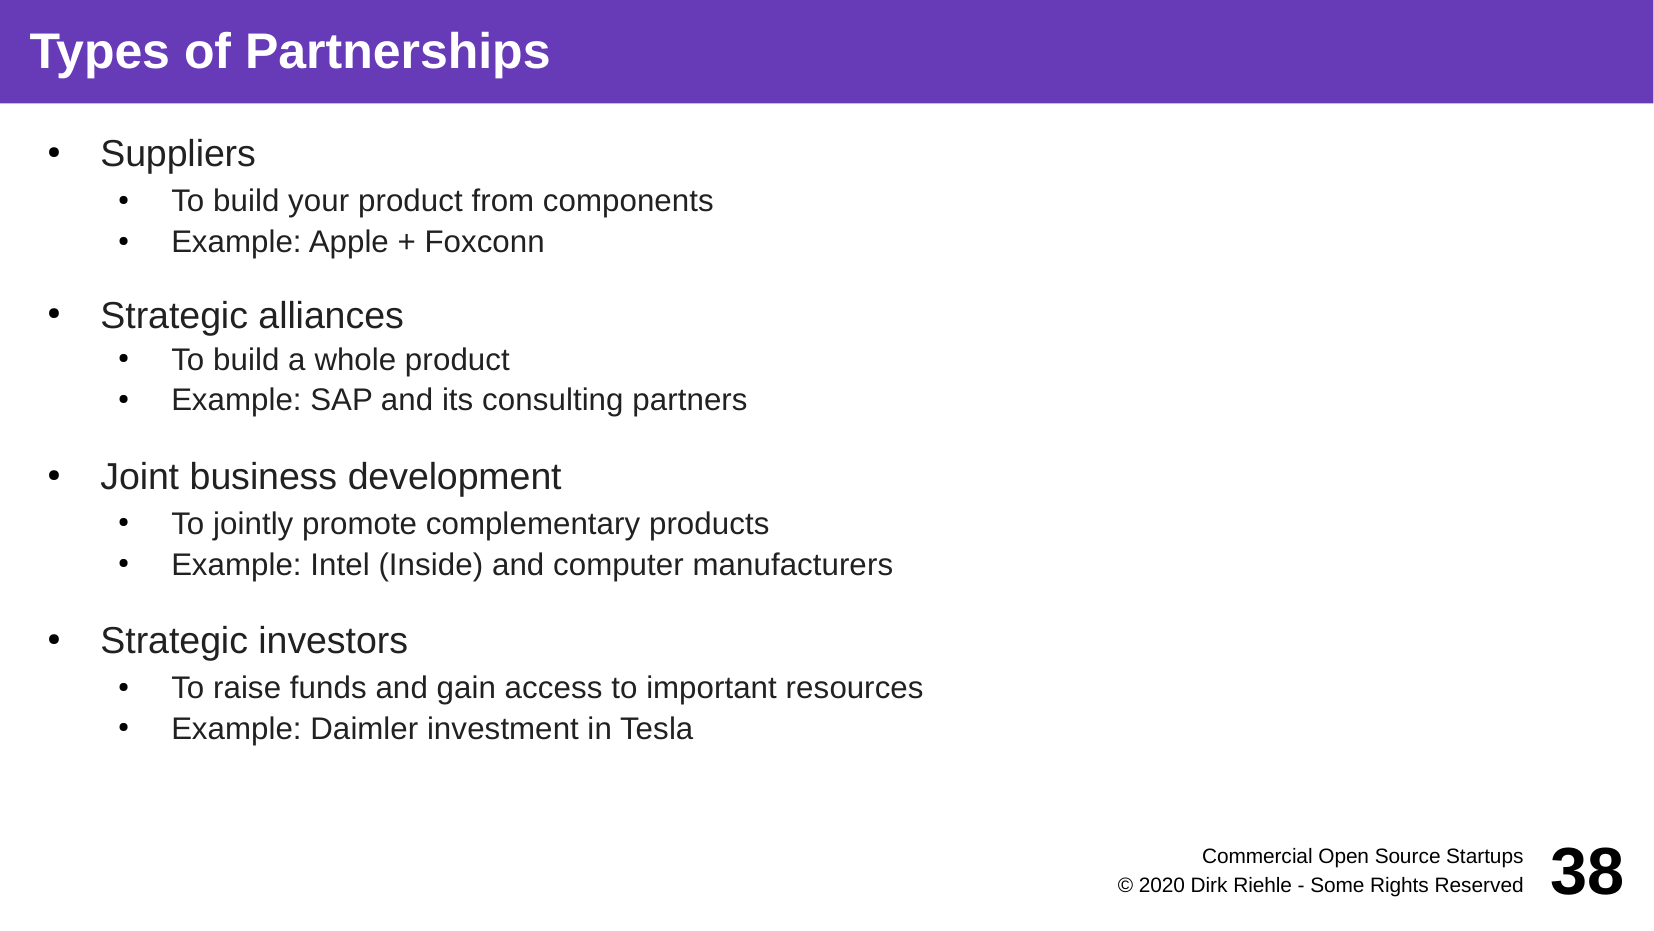

# Types of Partnerships
Suppliers
To build your product from components
Example: Apple + Foxconn
Strategic alliances
To build a whole product
Example: SAP and its consulting partners
Joint business development
To jointly promote complementary products
Example: Intel (Inside) and computer manufacturers
Strategic investors
To raise funds and gain access to important resources
Example: Daimler investment in Tesla
Commercial Open Source Startups
38
© 2020 Dirk Riehle - Some Rights Reserved